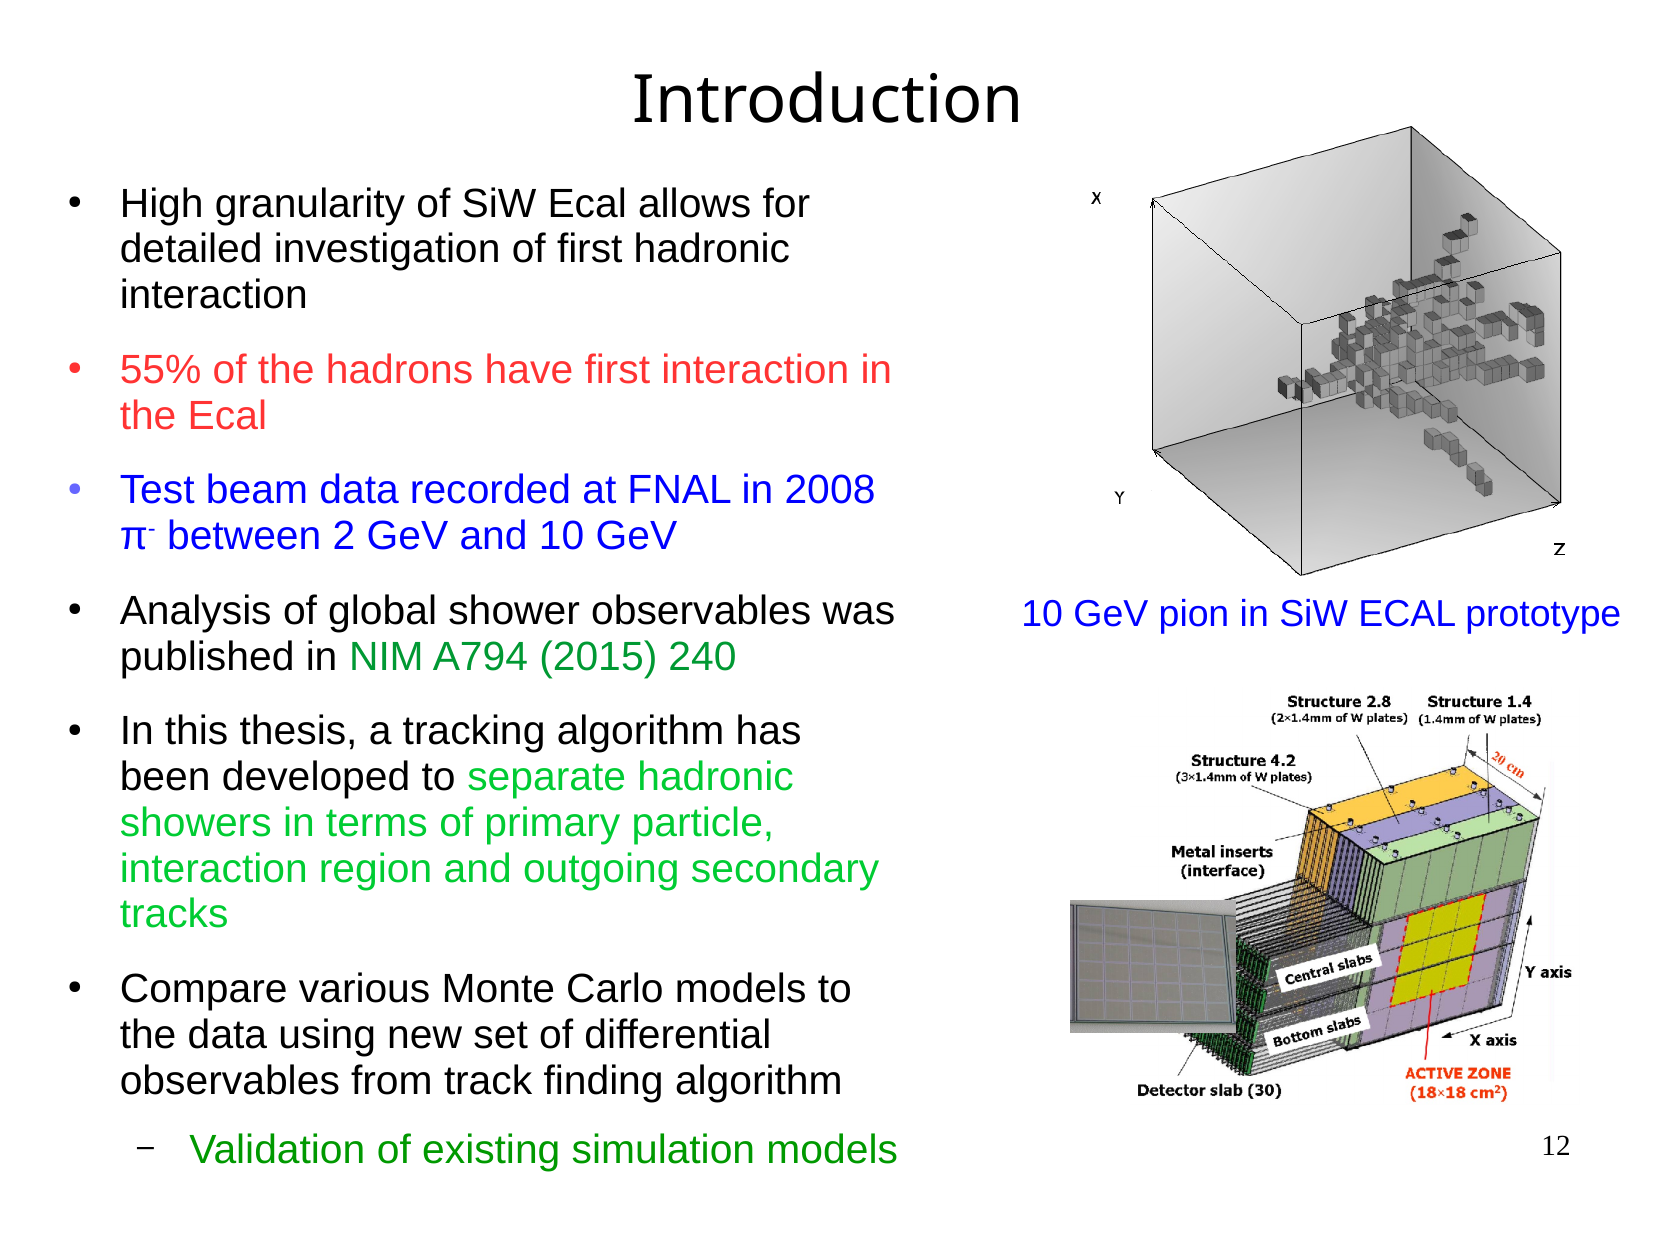

# Introduction
High granularity of SiW Ecal allows for detailed investigation of first hadronic interaction
55% of the hadrons have first interaction in the Ecal
Test beam data recorded at FNAL in 2008 π- between 2 GeV and 10 GeV
Analysis of global shower observables was published in NIM A794 (2015) 240
In this thesis, a tracking algorithm has been developed to separate hadronic showers in terms of primary particle, interaction region and outgoing secondary tracks
Compare various Monte Carlo models to the data using new set of differential observables from track finding algorithm
Validation of existing simulation models
10 GeV pion in SiW ECAL prototype
12